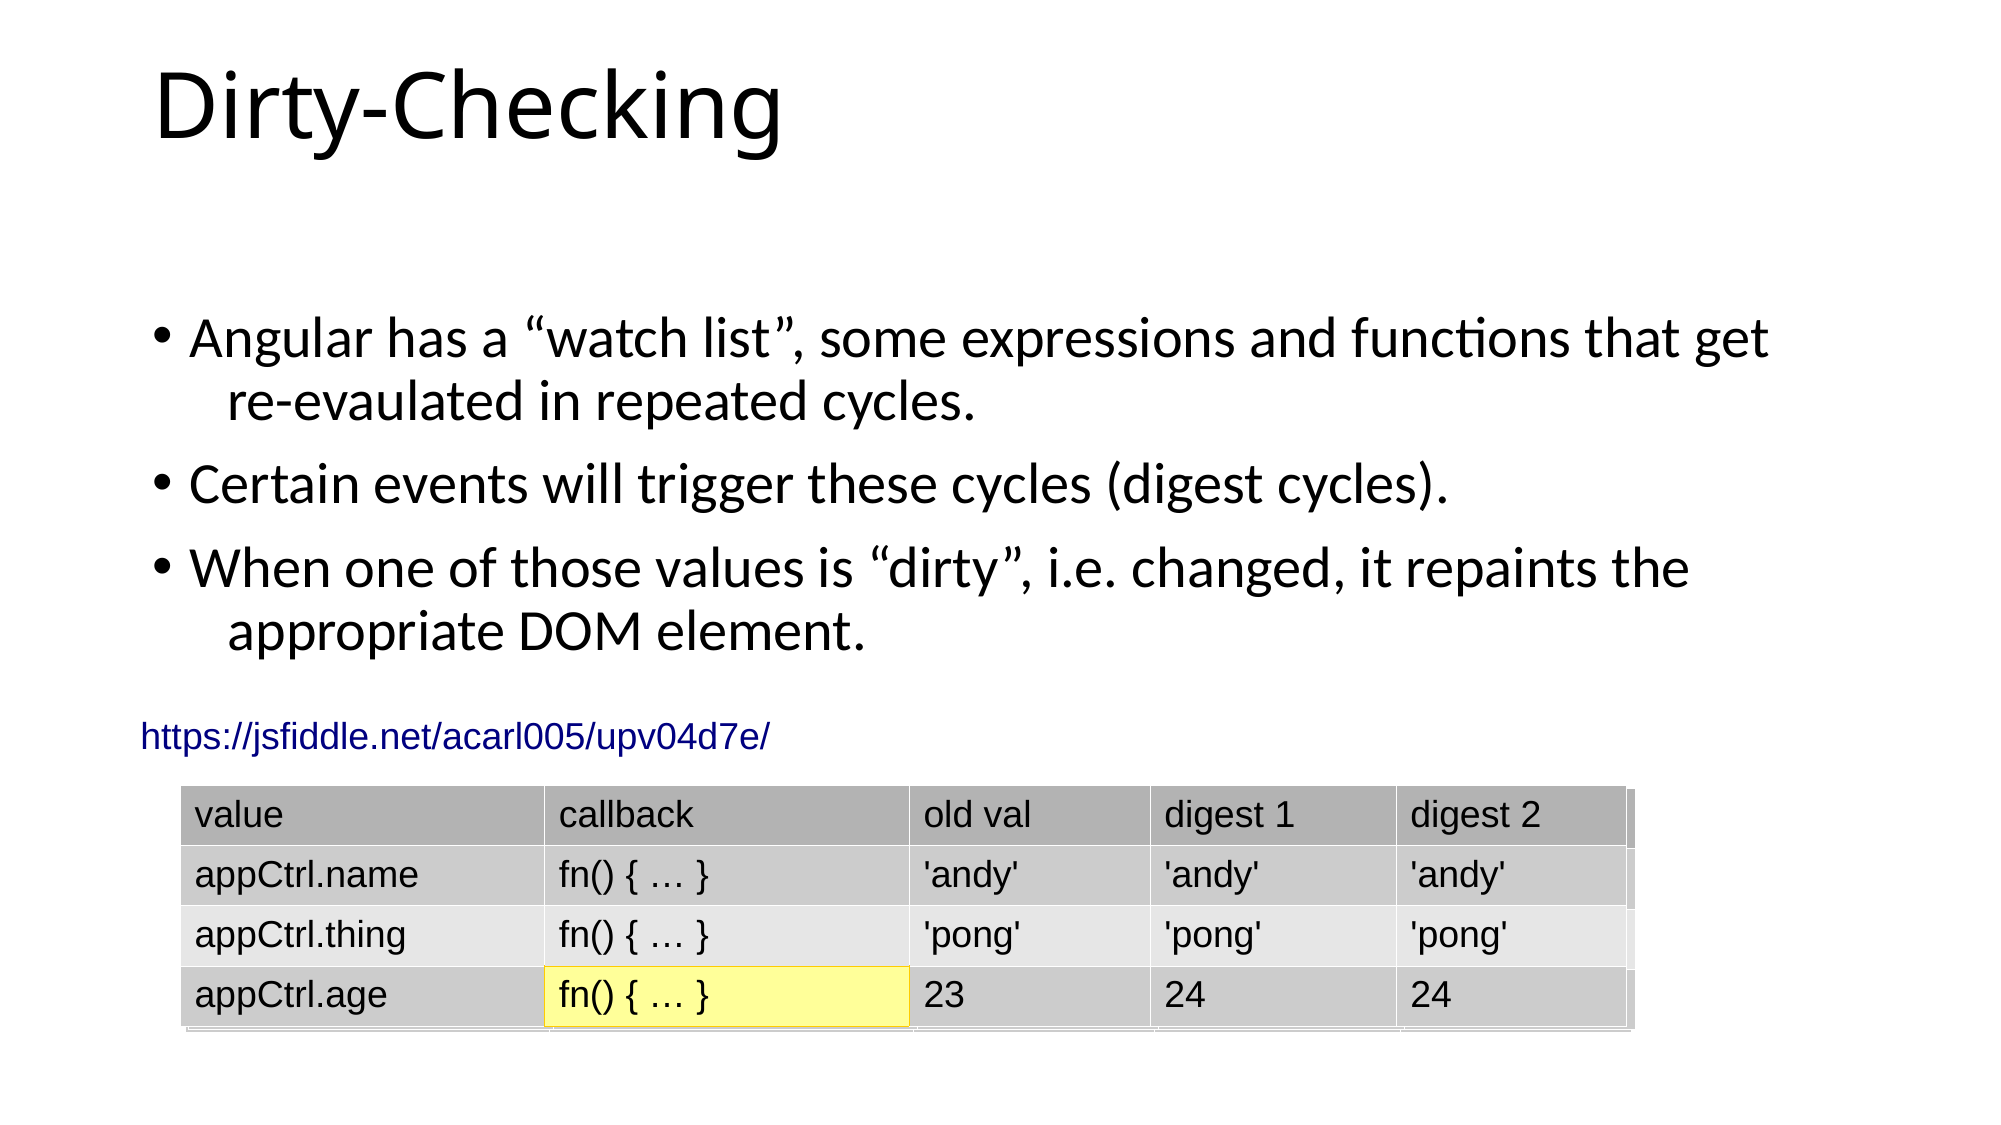

# Dirty-Checking
Angular has a “watch list”, some expressions and functions that get re-evaulated in repeated cycles.
Certain events will trigger these cycles (digest cycles).
When one of those values is “dirty”, i.e. changed, it repaints the appropriate DOM element.
https://jsfiddle.net/acarl005/upv04d7e/
| value | callback | old val | digest 1 | digest 2 |
| --- | --- | --- | --- | --- |
| appCtrl.name | fn() { … } | 'andy' | 'andy' | 'andy' |
| appCtrl.thing | fn() { … } | 'pong' | 'pong' | 'pong' |
| appCtrl.age | fn() { … } | 23 | 24 | 24 |
| value | callback | old val | digest 1 | digest 2 |
| --- | --- | --- | --- | --- |
| appCtrl.name | fn() { … } | 'andy' | 'andy' | |
| appCtrl.thing | fn() { … } | 'pong' | 'pong' | |
| appCtrl.age | fn() { … } | 23 | 24 | |
| value | callback | old val | digest 1 | digest 2 |
| --- | --- | --- | --- | --- |
| appCtrl.name | fn() { … } | 'andy' | | |
| appCtrl.thing | fn() { … } | 'pong' | | |
| appCtrl.age | fn() { … } | 23 | | |